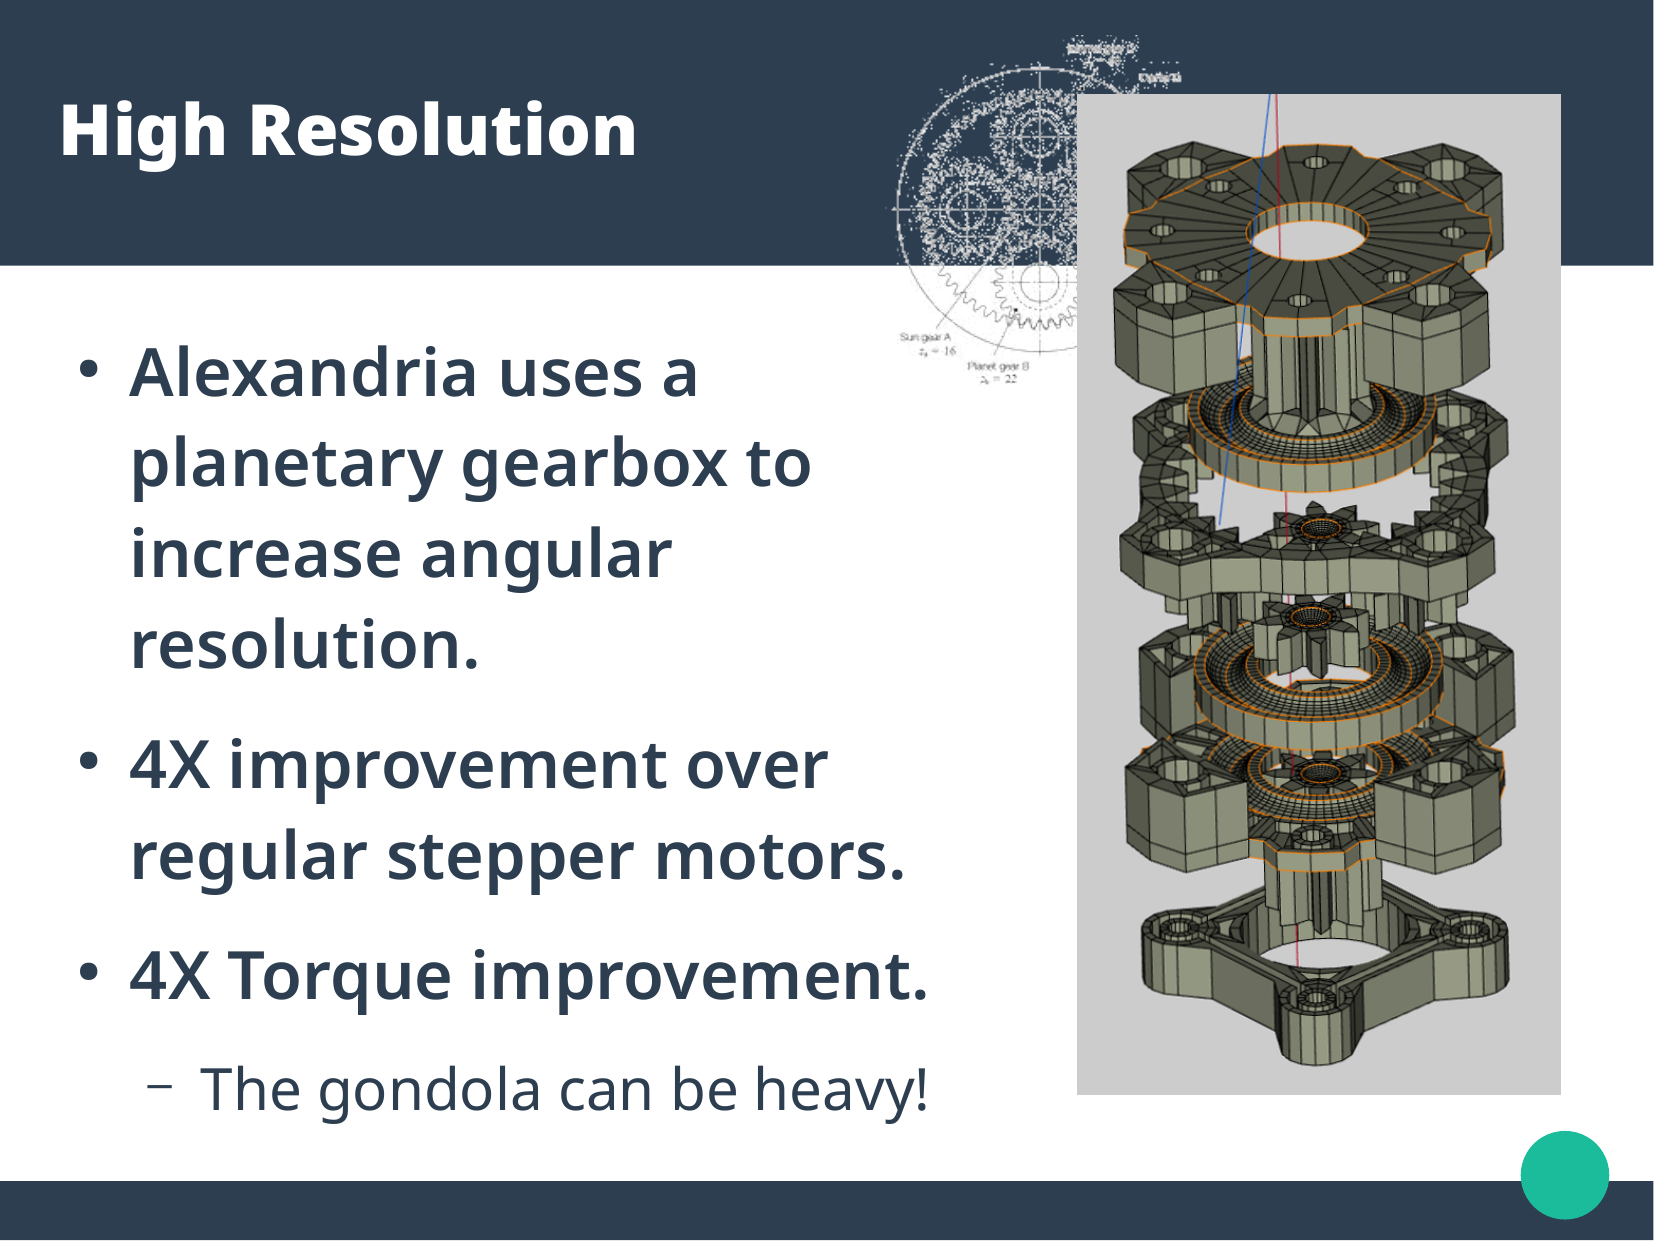

# High Resolution
Alexandria uses a planetary gearbox to increase angular resolution.
4X improvement over regular stepper motors.
4X Torque improvement.
The gondola can be heavy!